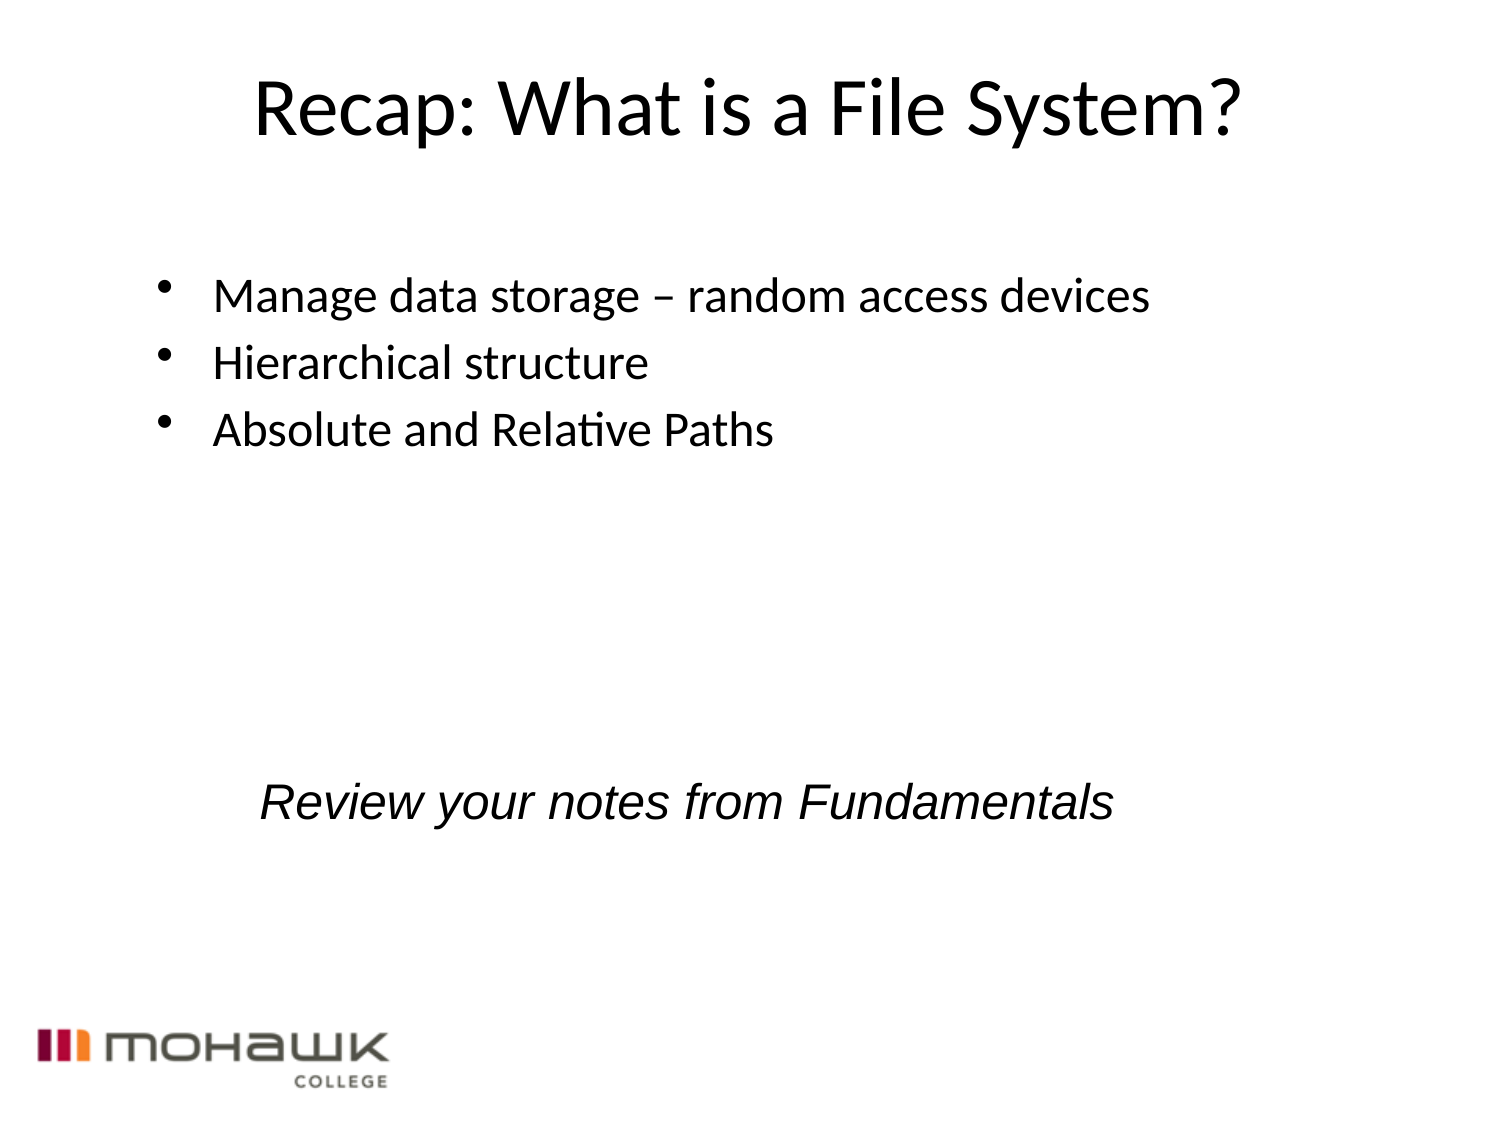

# Recap: What is a File System?
Manage data storage – random access devices
Hierarchical structure
Absolute and Relative Paths
Review your notes from Fundamentals